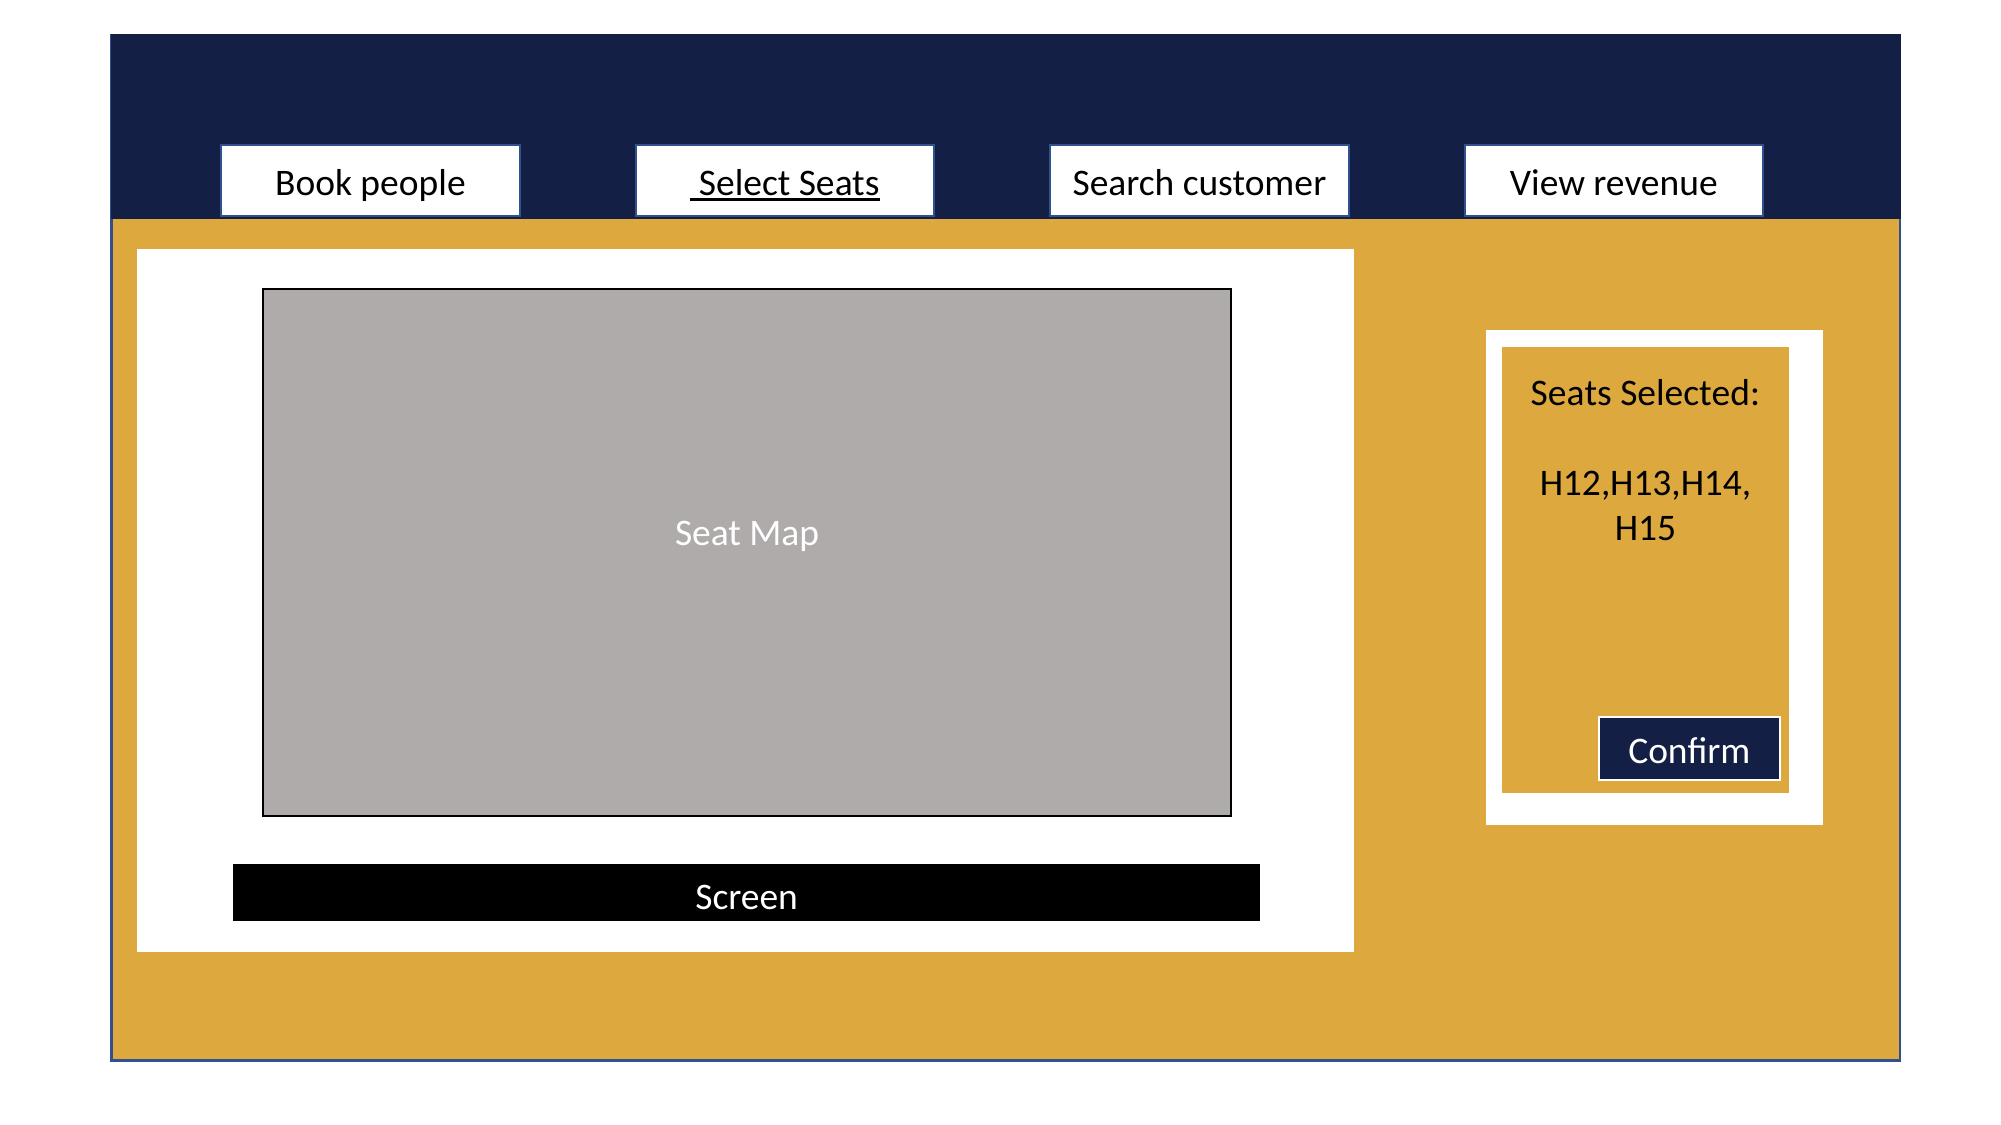

Book people
 Select Seats
Search customer
View revenue
Seat Map
Screen
Seats Selected:
H12,H13,H14,
H15
Confirm